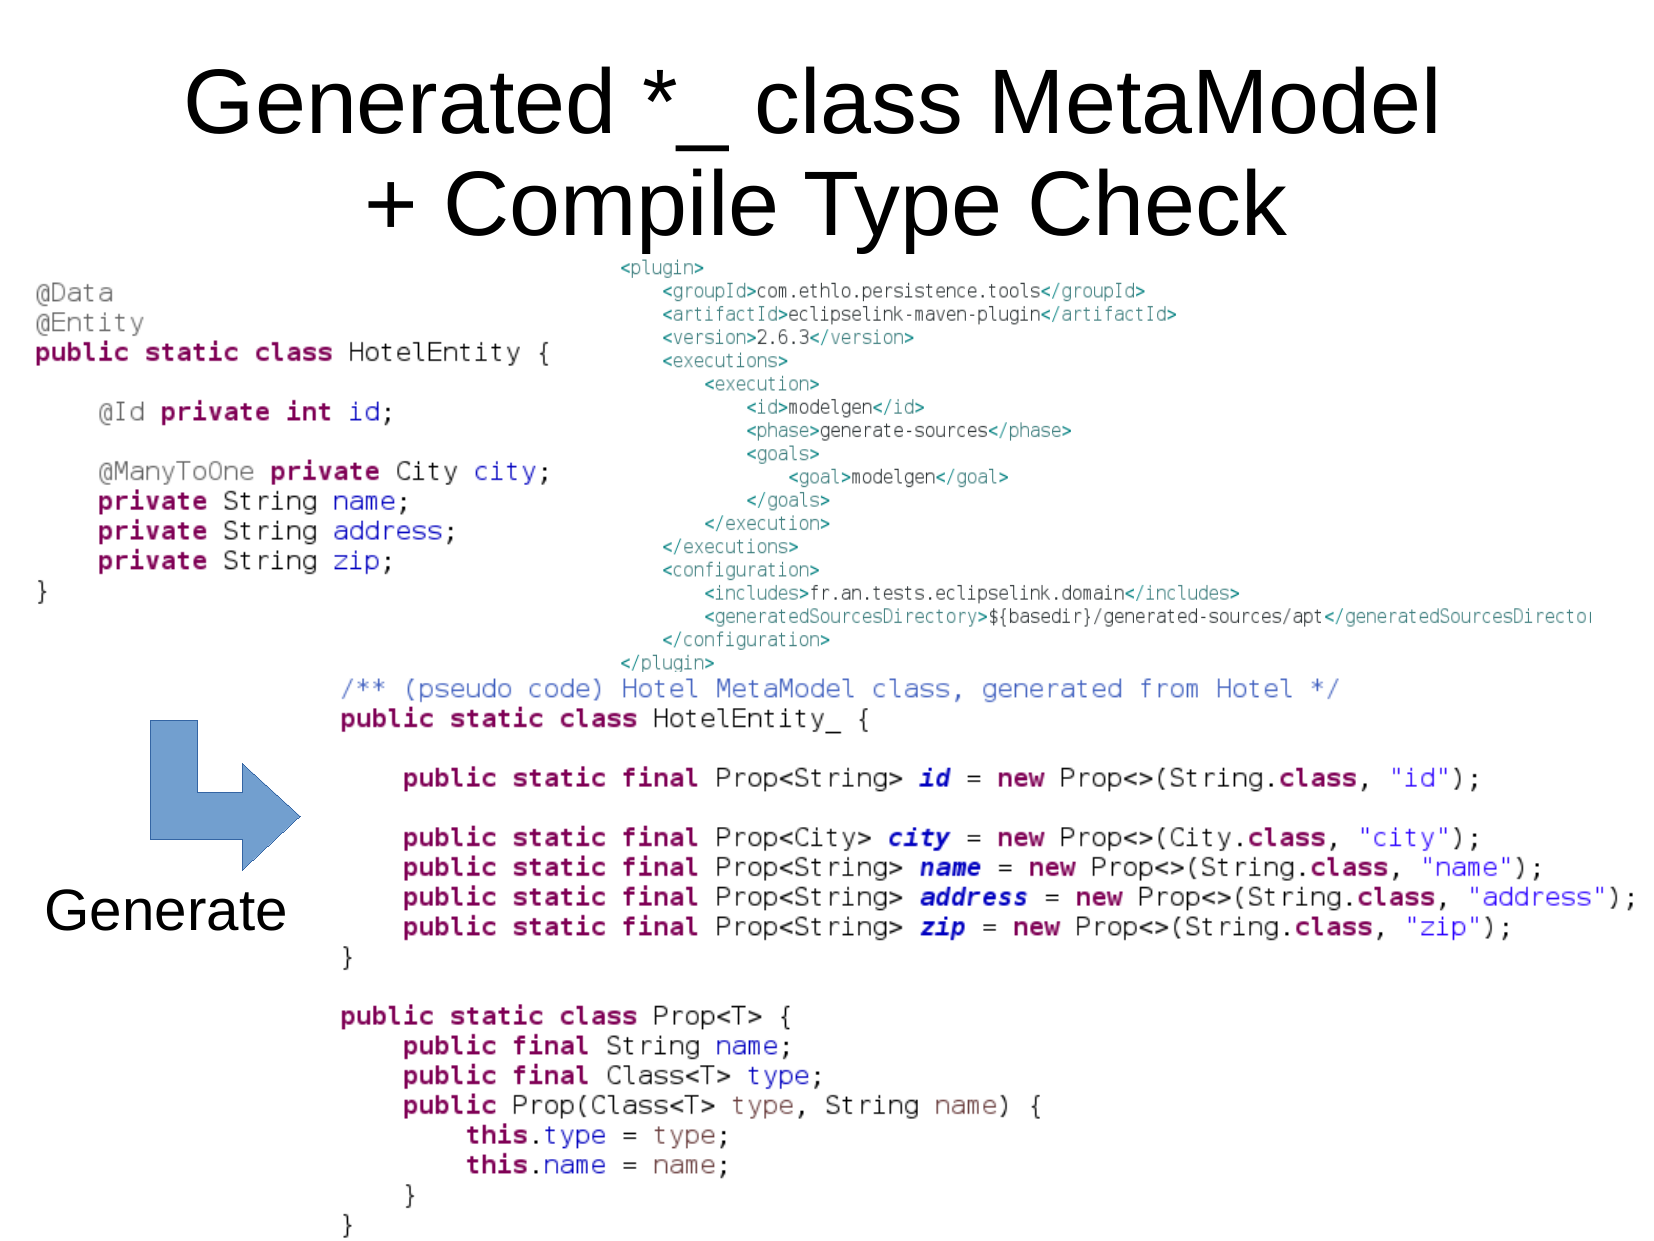

# Generated *_ class MetaModel + Compile Type Check
Generate